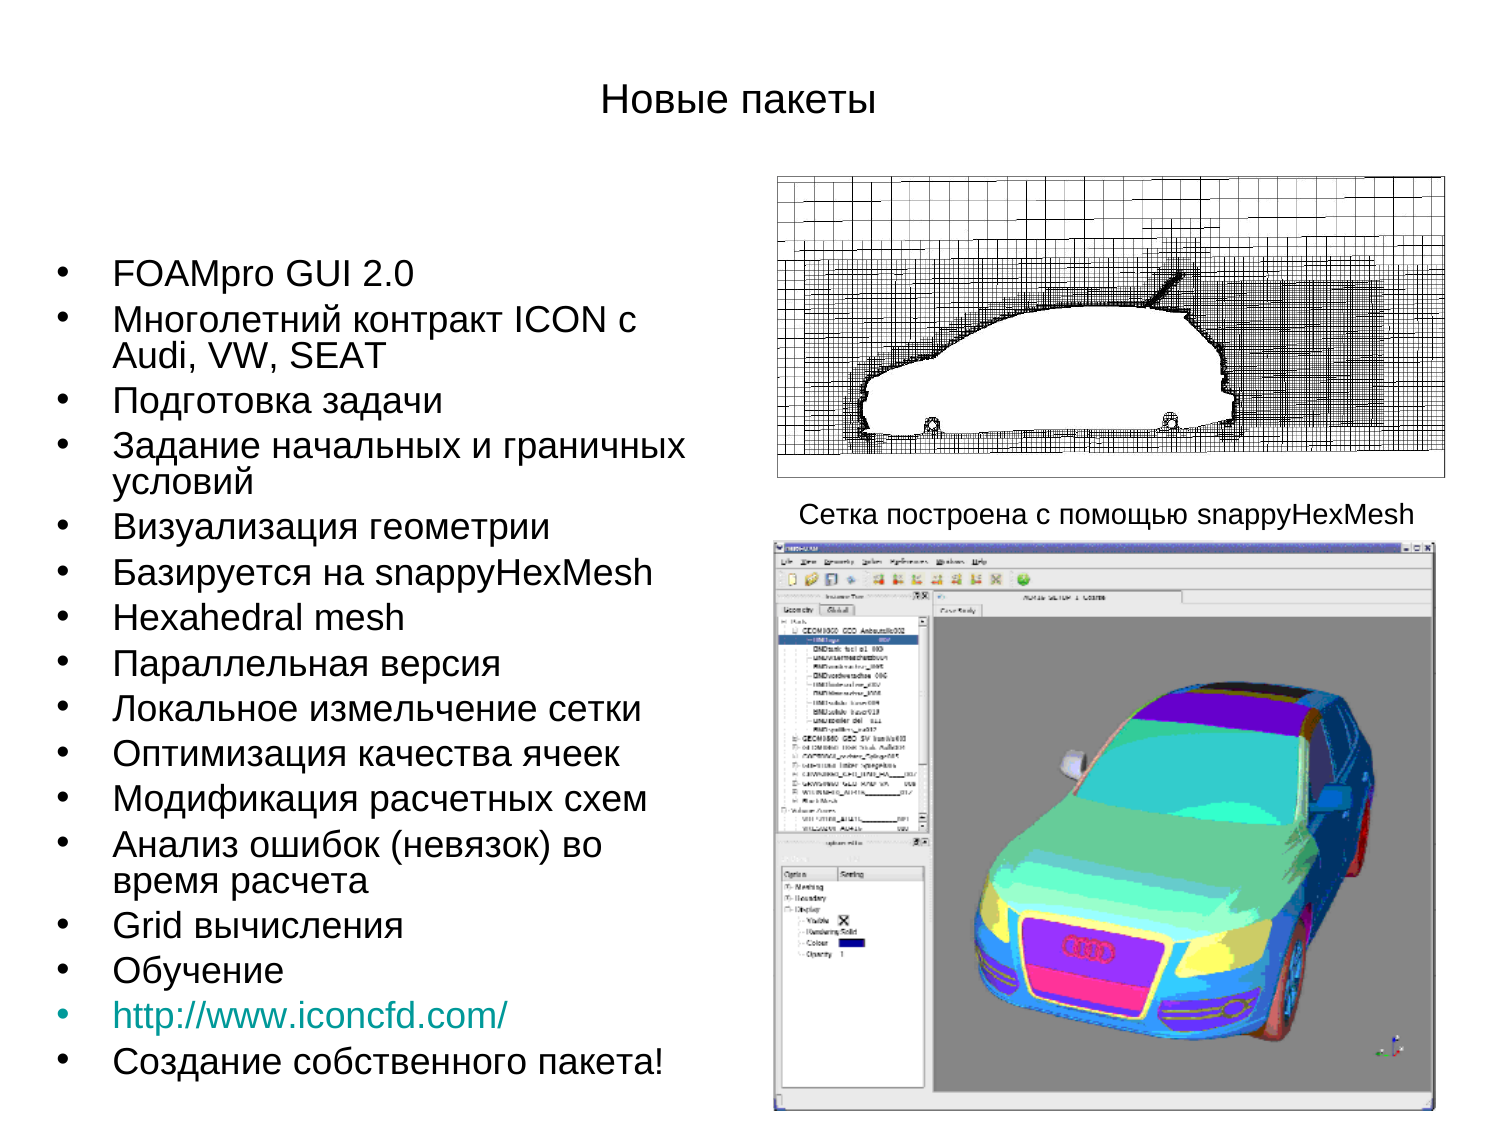

# Новые пакеты
FOAMpro GUI 2.0
Многолетний контракт ICON с Audi, VW, SEAT
Подготовка задачи
Задание начальных и граничных условий
Визуализация геометрии
Базируется на snappyHexMesh
Hexahedral mesh
Параллельная версия
Локальное измельчение сетки
Оптимизация качества ячеек
Модификация расчетных схем
Анализ ошибок (невязок) во время расчета
Grid вычисления
Обучение
http://www.iconcfd.com/
Создание собственного пакета!
Сетка построена с помощью snappyHexMesh